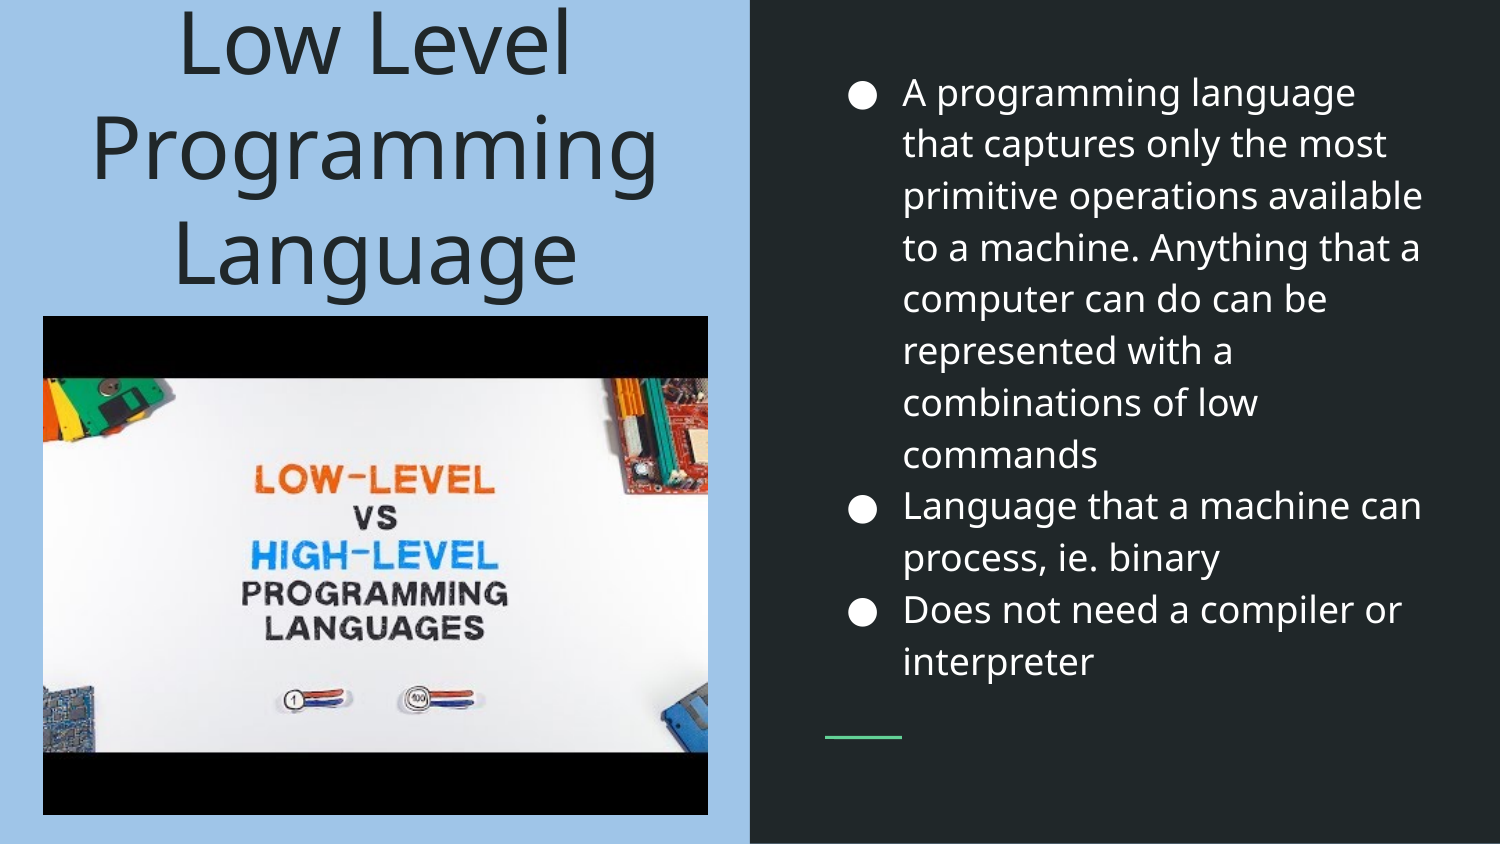

# Low Level Programming Language
A programming language that captures only the most primitive operations available to a machine. Anything that a computer can do can be represented with a combinations of low commands
Language that a machine can process, ie. binary
Does not need a compiler or interpreter